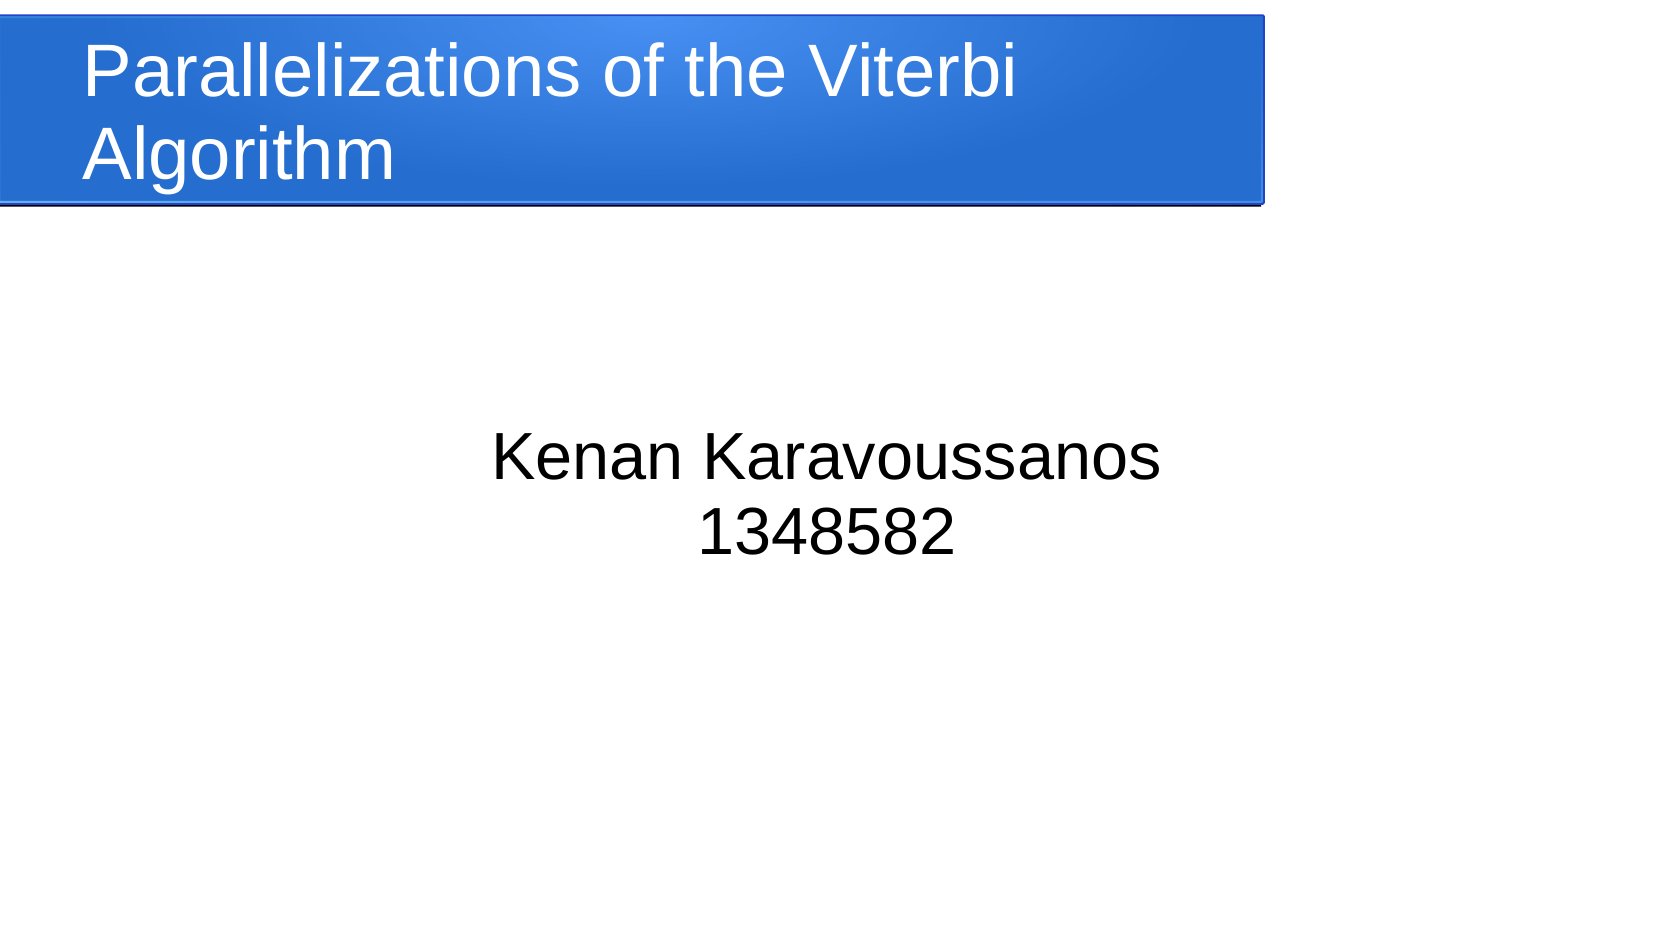

# Parallelizations of the Viterbi Algorithm
Kenan Karavoussanos
1348582